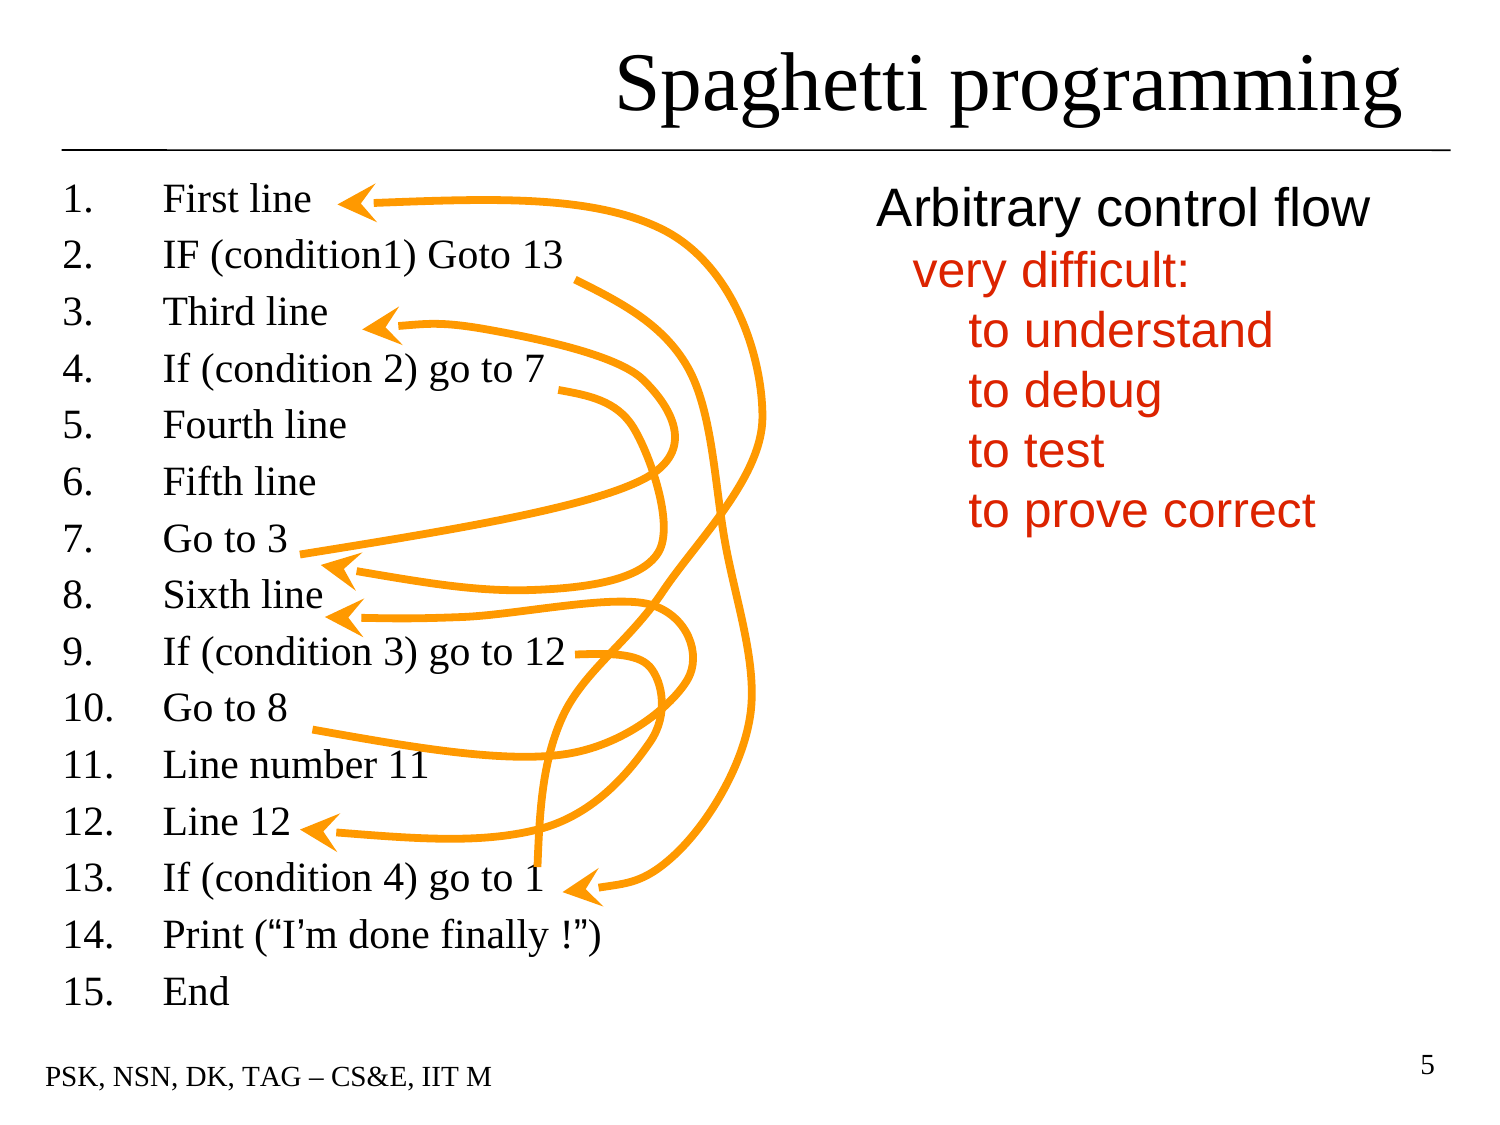

# Spaghetti programming
Arbitrary control flow
very difficult:
 to understand
 to debug
 to test
 to prove correct
First line
IF (condition1) Goto 13
Third line
If (condition 2) go to 7
Fourth line
Fifth line
Go to 3
Sixth line
If (condition 3) go to 12
Go to 8
Line number 11
Line 12
If (condition 4) go to 1
Print (“I’m done finally !”)
End